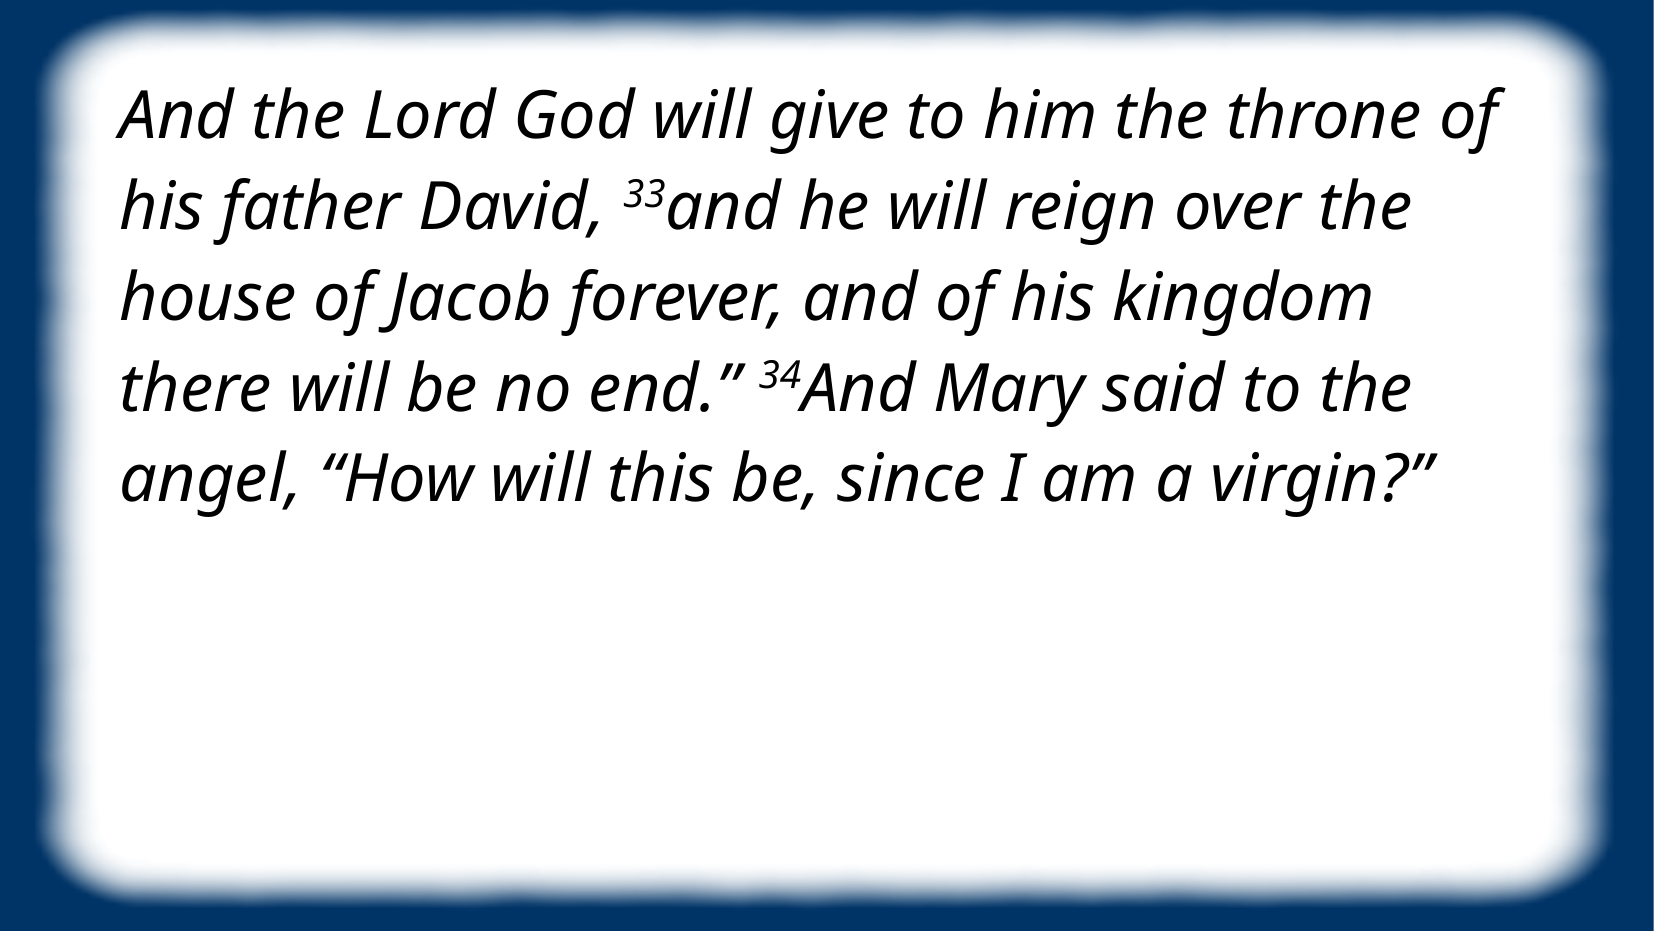

And the Lord God will give to him the throne of his father David, 33and he will reign over the house of Jacob forever, and of his kingdom there will be no end.” 34And Mary said to the angel, “How will this be, since I am a virgin?”